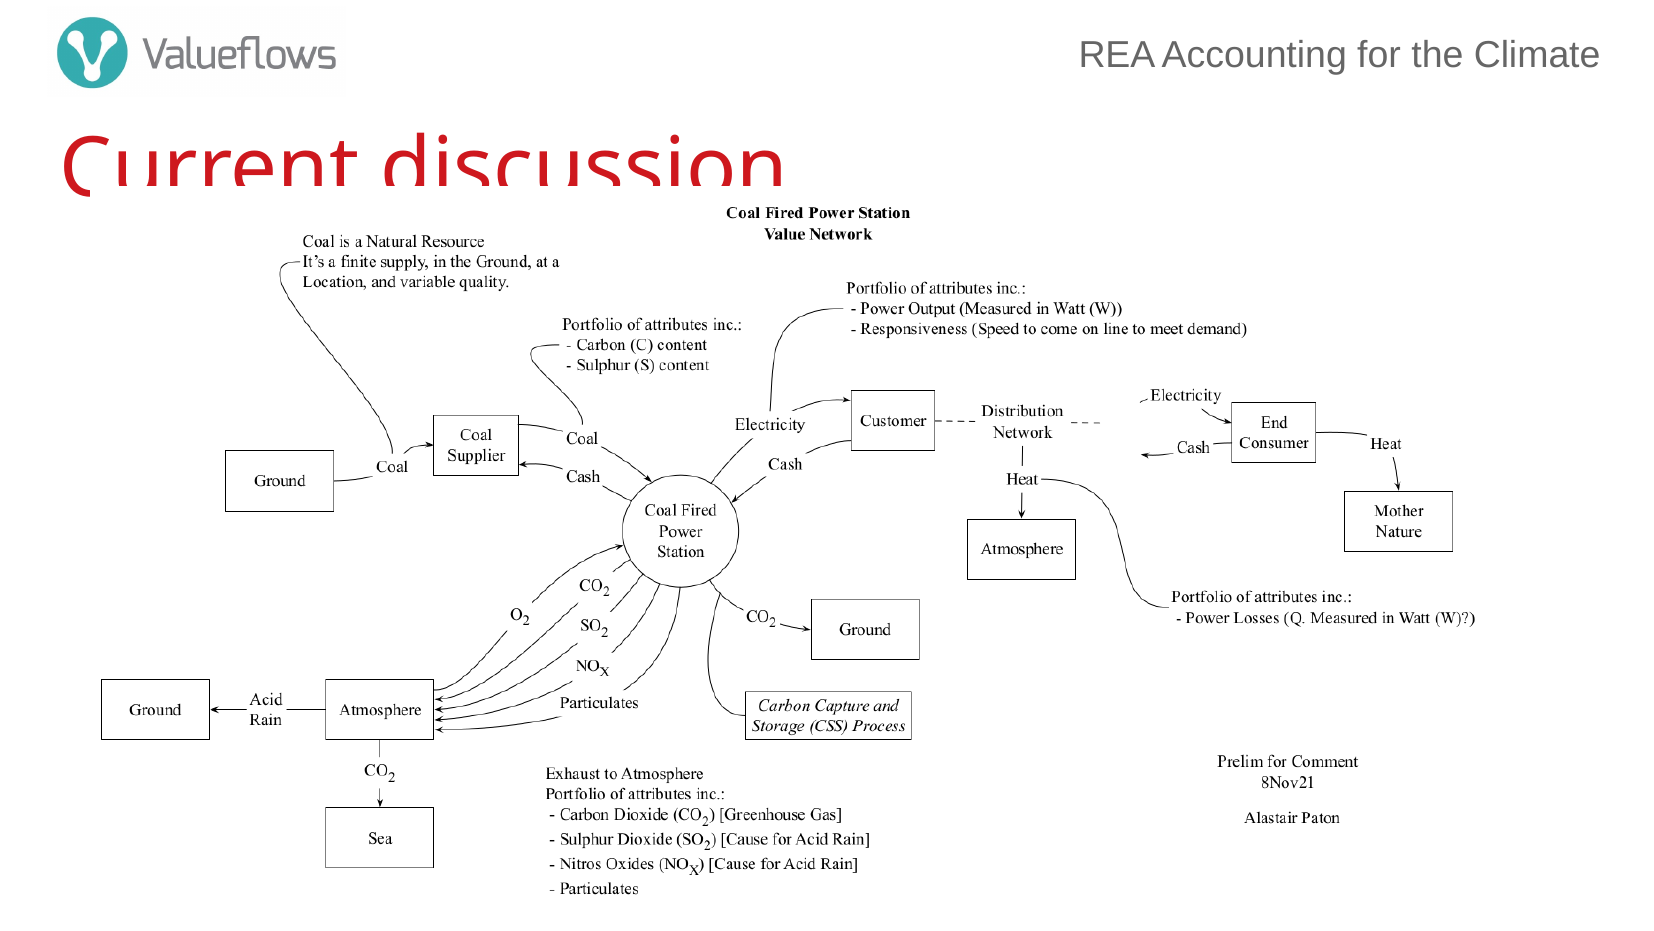

REA Accounting for the Climate
Current discussion